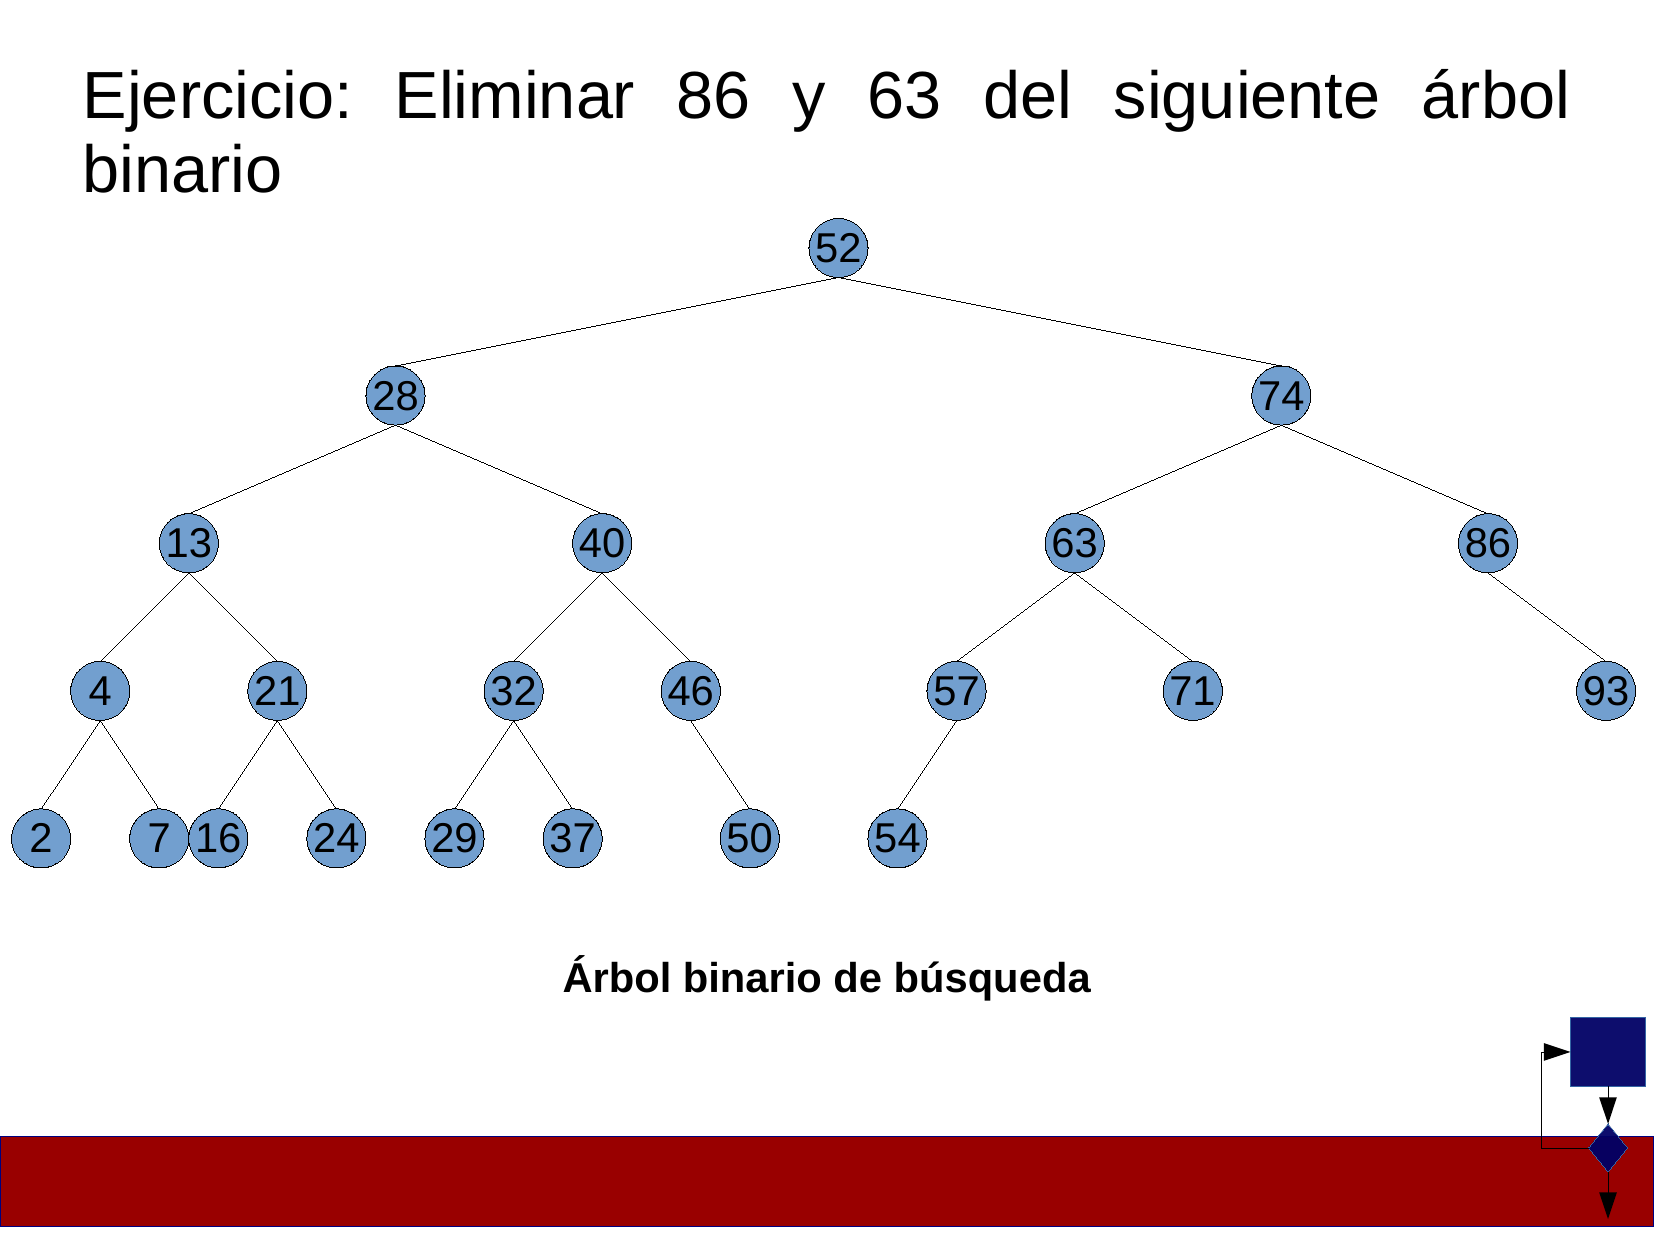

# Ejercicio: Eliminar 86 y 63 del siguiente árbol binario
Árbol binario de búsqueda
52
28
74
13
40
63
86
4
21
32
46
57
71
93
2
7
16
24
29
37
50
54